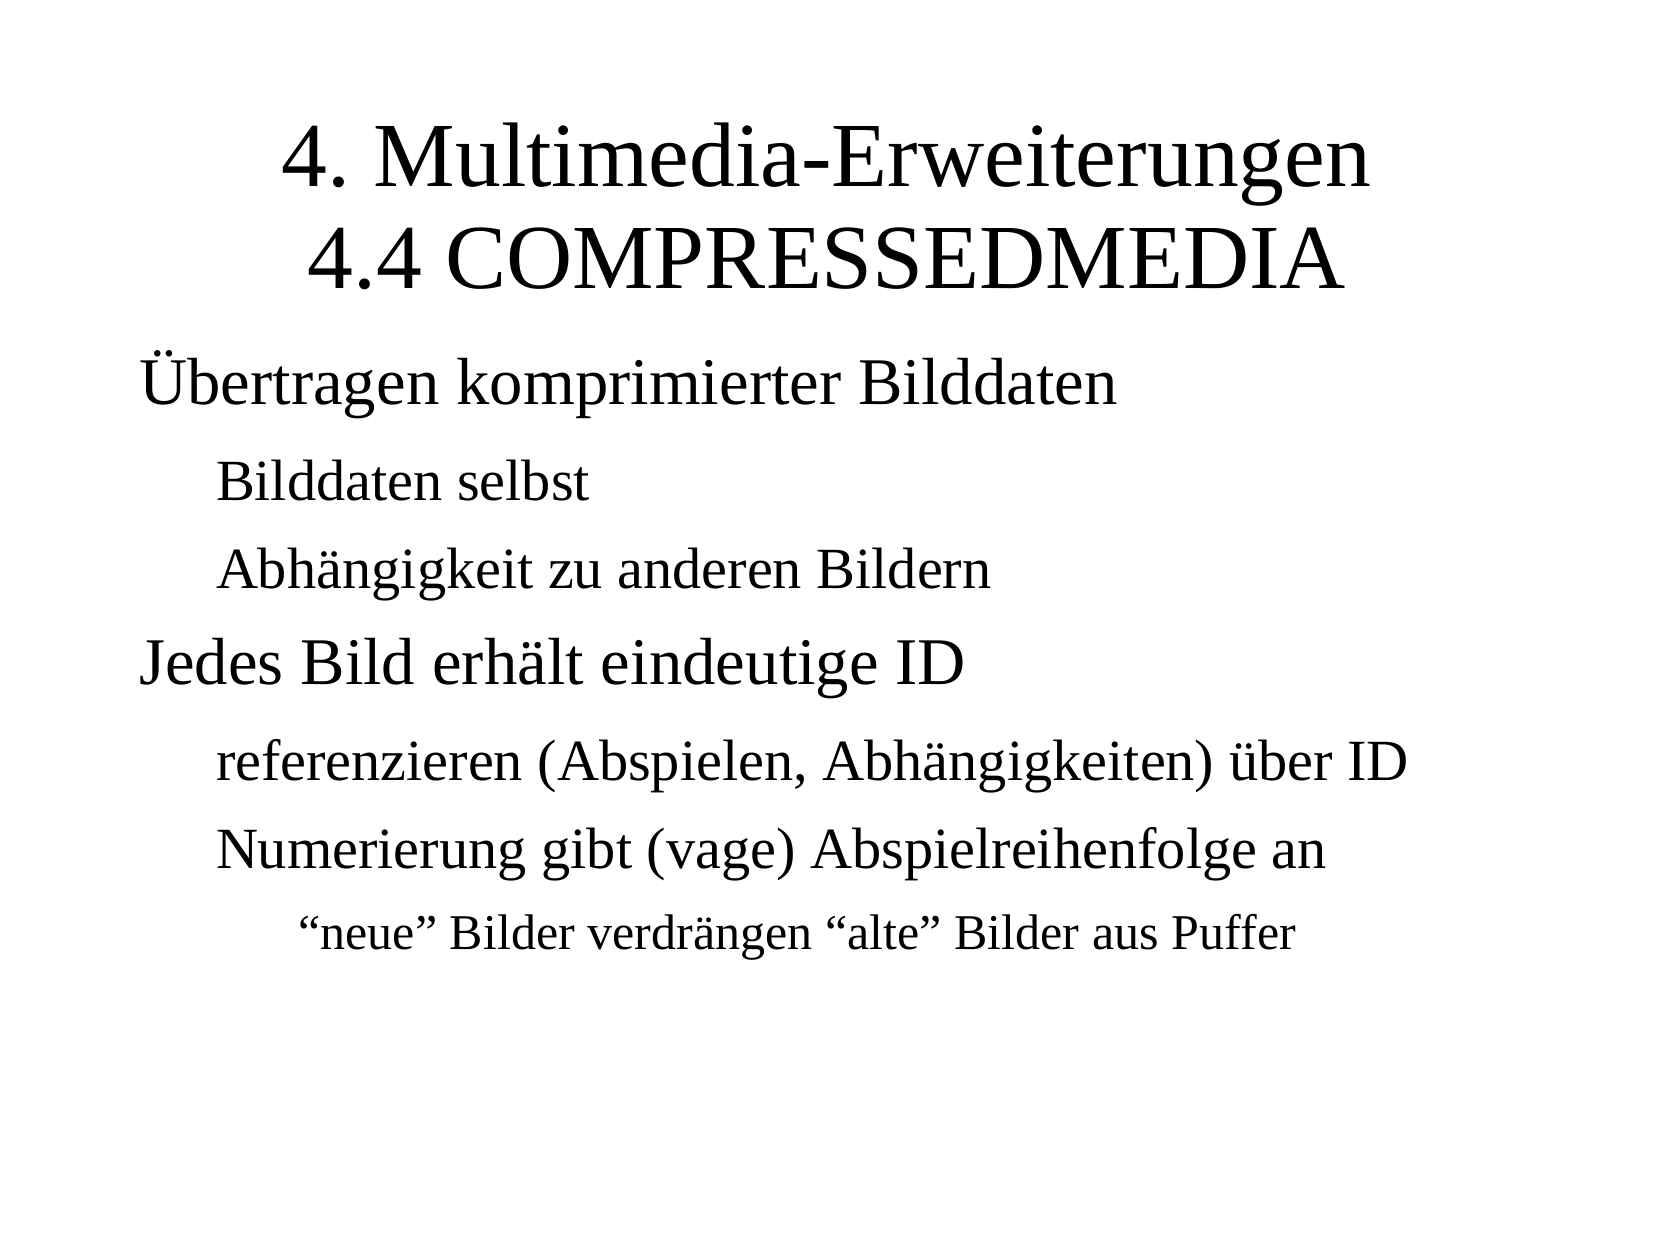

# 4. Multimedia-Erweiterungen 4.4 COMPRESSEDMEDIA
Übertragen komprimierter Bilddaten
Bilddaten selbst
Abhängigkeit zu anderen Bildern
Jedes Bild erhält eindeutige ID
referenzieren (Abspielen, Abhängigkeiten) über ID
Numerierung gibt (vage) Abspielreihenfolge an
“neue” Bilder verdrängen “alte” Bilder aus Puffer